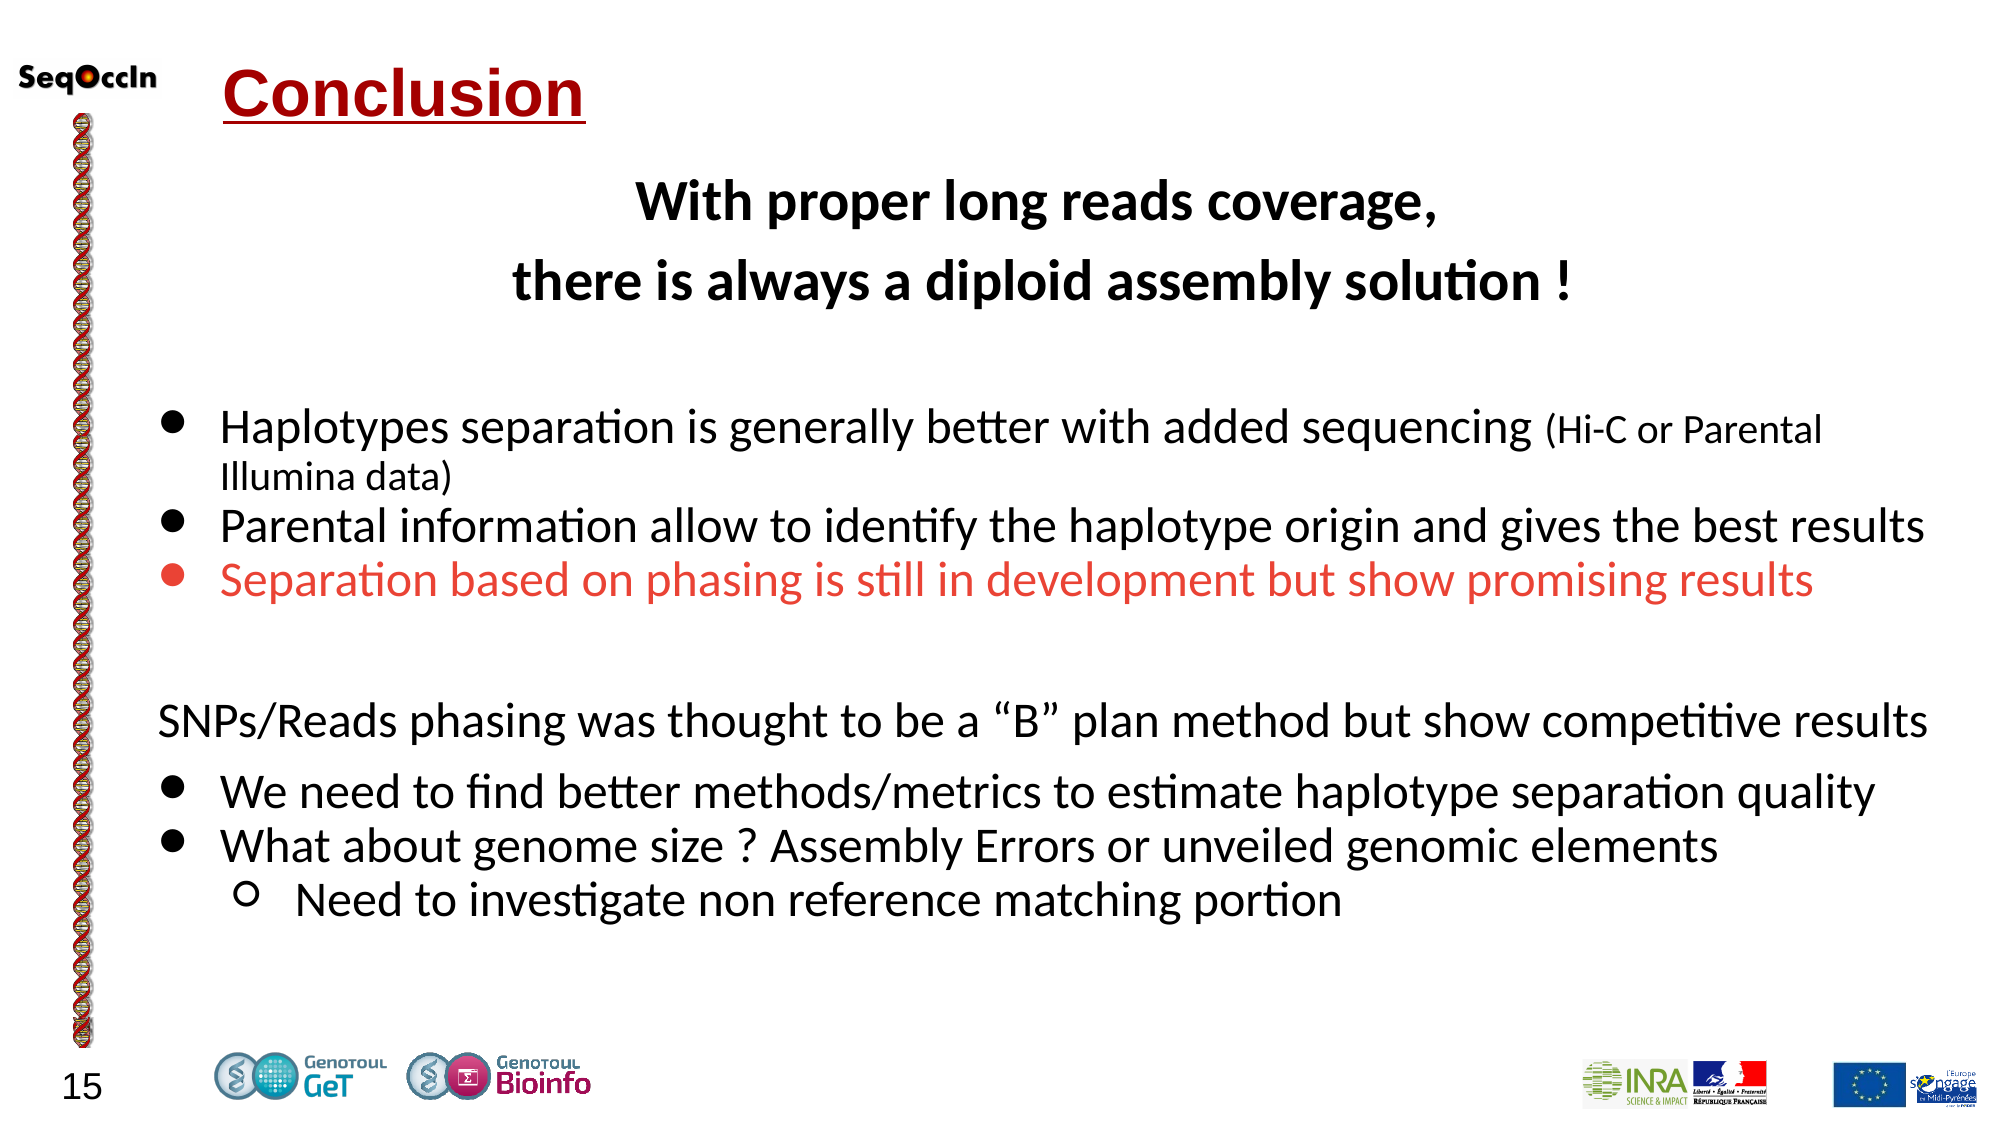

Conclusion
With proper long reads coverage,
there is always a diploid assembly solution !
Haplotypes separation is generally better with added sequencing (Hi-C or Parental Illumina data)
Parental information allow to identify the haplotype origin and gives the best results
Separation based on phasing is still in development but show promising results
SNPs/Reads phasing was thought to be a “B” plan method but show competitive results
We need to find better methods/metrics to estimate haplotype separation quality
What about genome size ? Assembly Errors or unveiled genomic elements
Need to investigate non reference matching portion